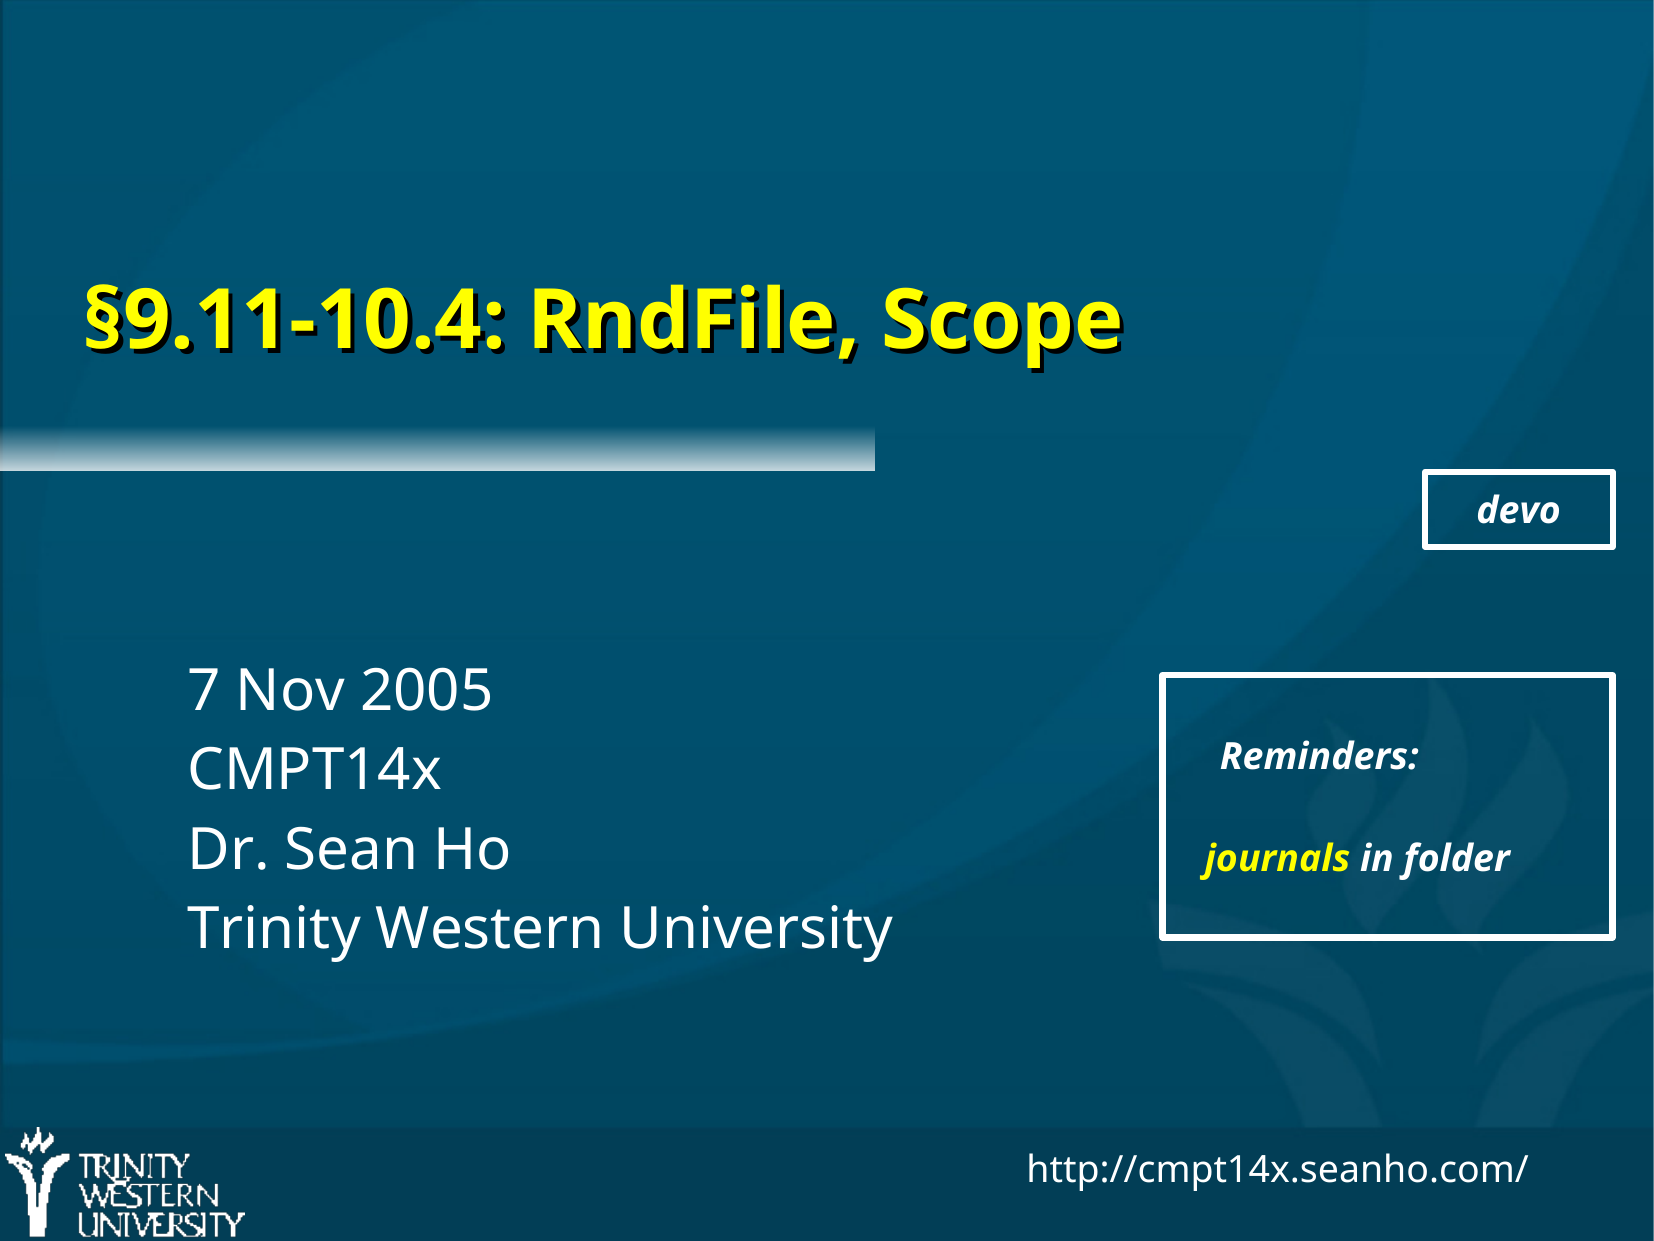

# §9.11-10.4: RndFile, Scope
devo
7 Nov 2005
CMPT14x
Dr. Sean Ho
Trinity Western University
Reminders:
journals in folder
http://cmpt14x.seanho.com/